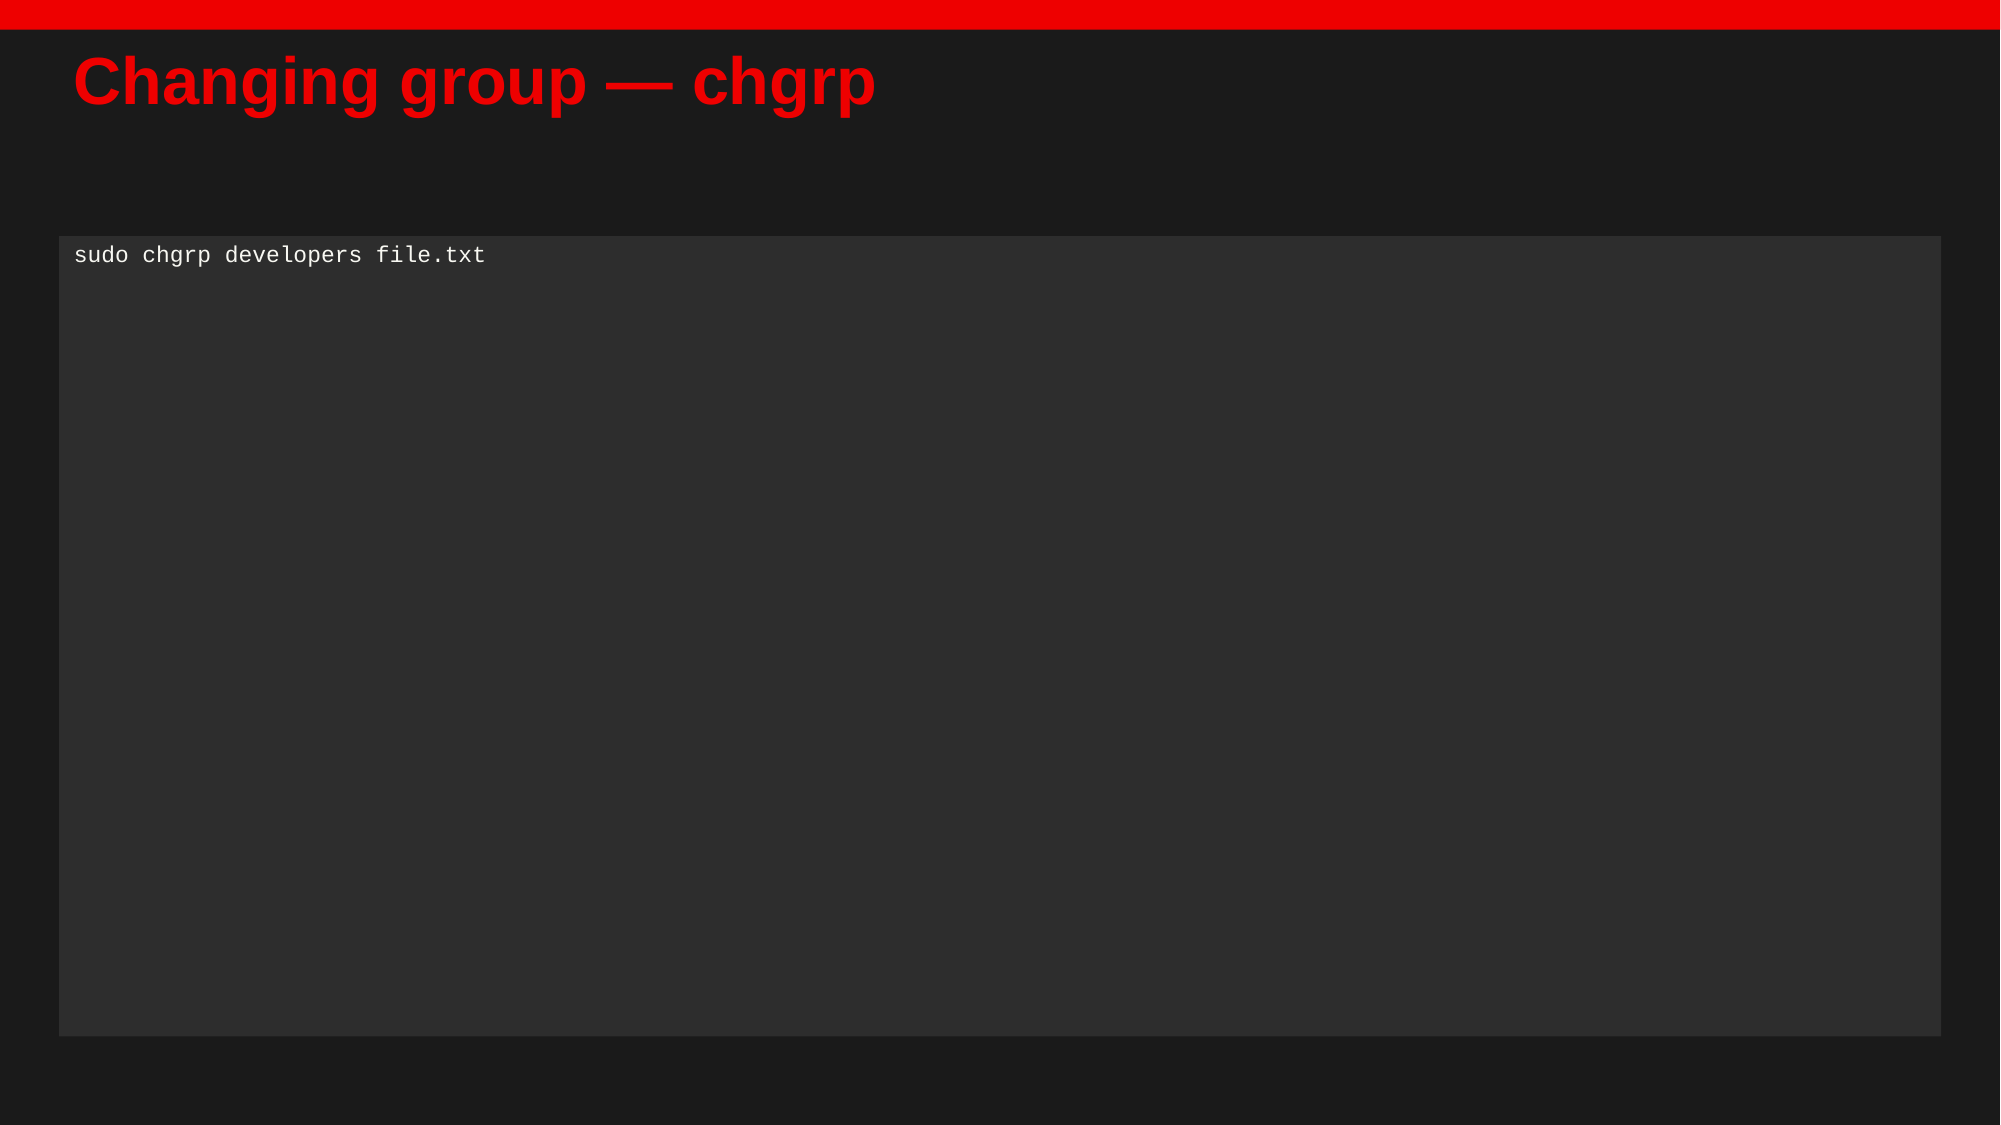

Changing group — chgrp
sudo chgrp developers file.txt